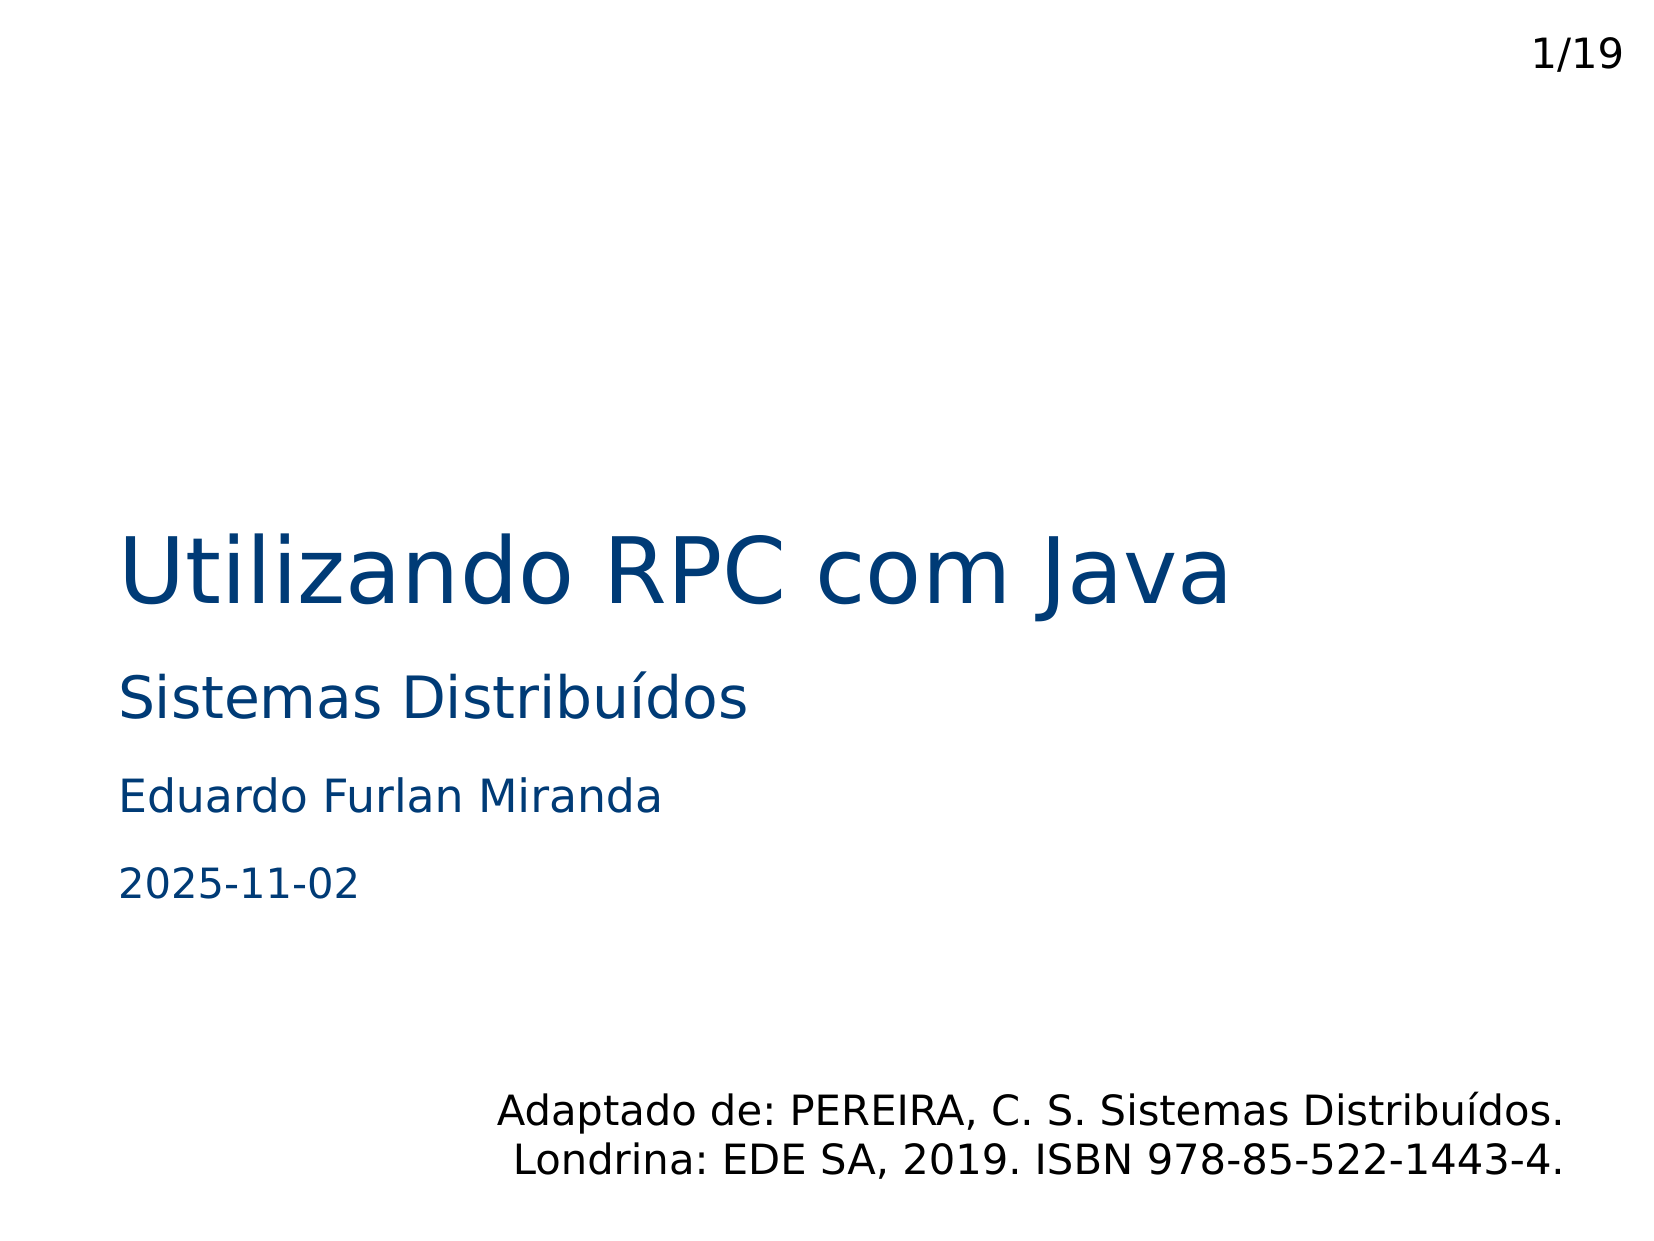

1
# Utilizando RPC com Java
Sistemas Distribuídos
Eduardo Furlan Miranda
2025-11-02
Adaptado de: PEREIRA, C. S. Sistemas Distribuídos. Londrina: EDE SA, 2019. ISBN 978-85-522-1443-4.